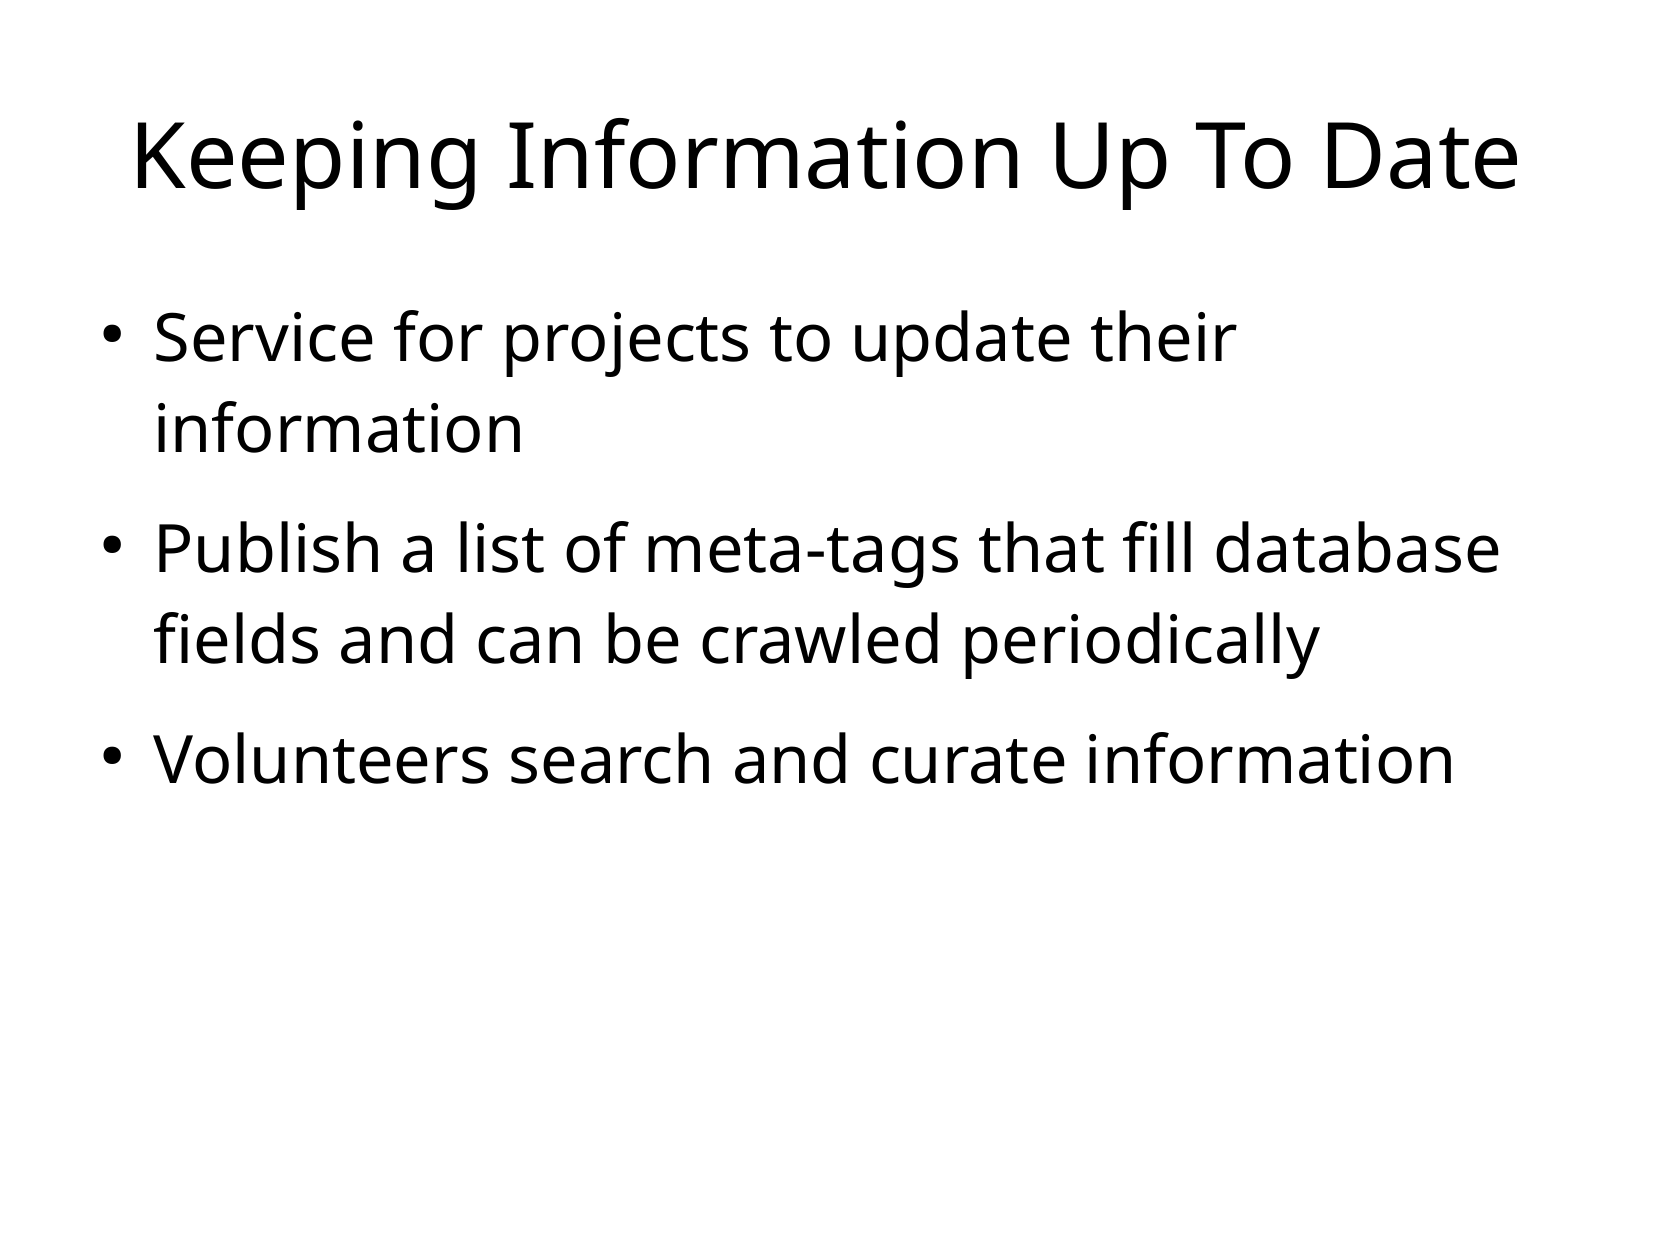

# Keeping Information Up To Date
Service for projects to update their information
Publish a list of meta-tags that fill database fields and can be crawled periodically
Volunteers search and curate information